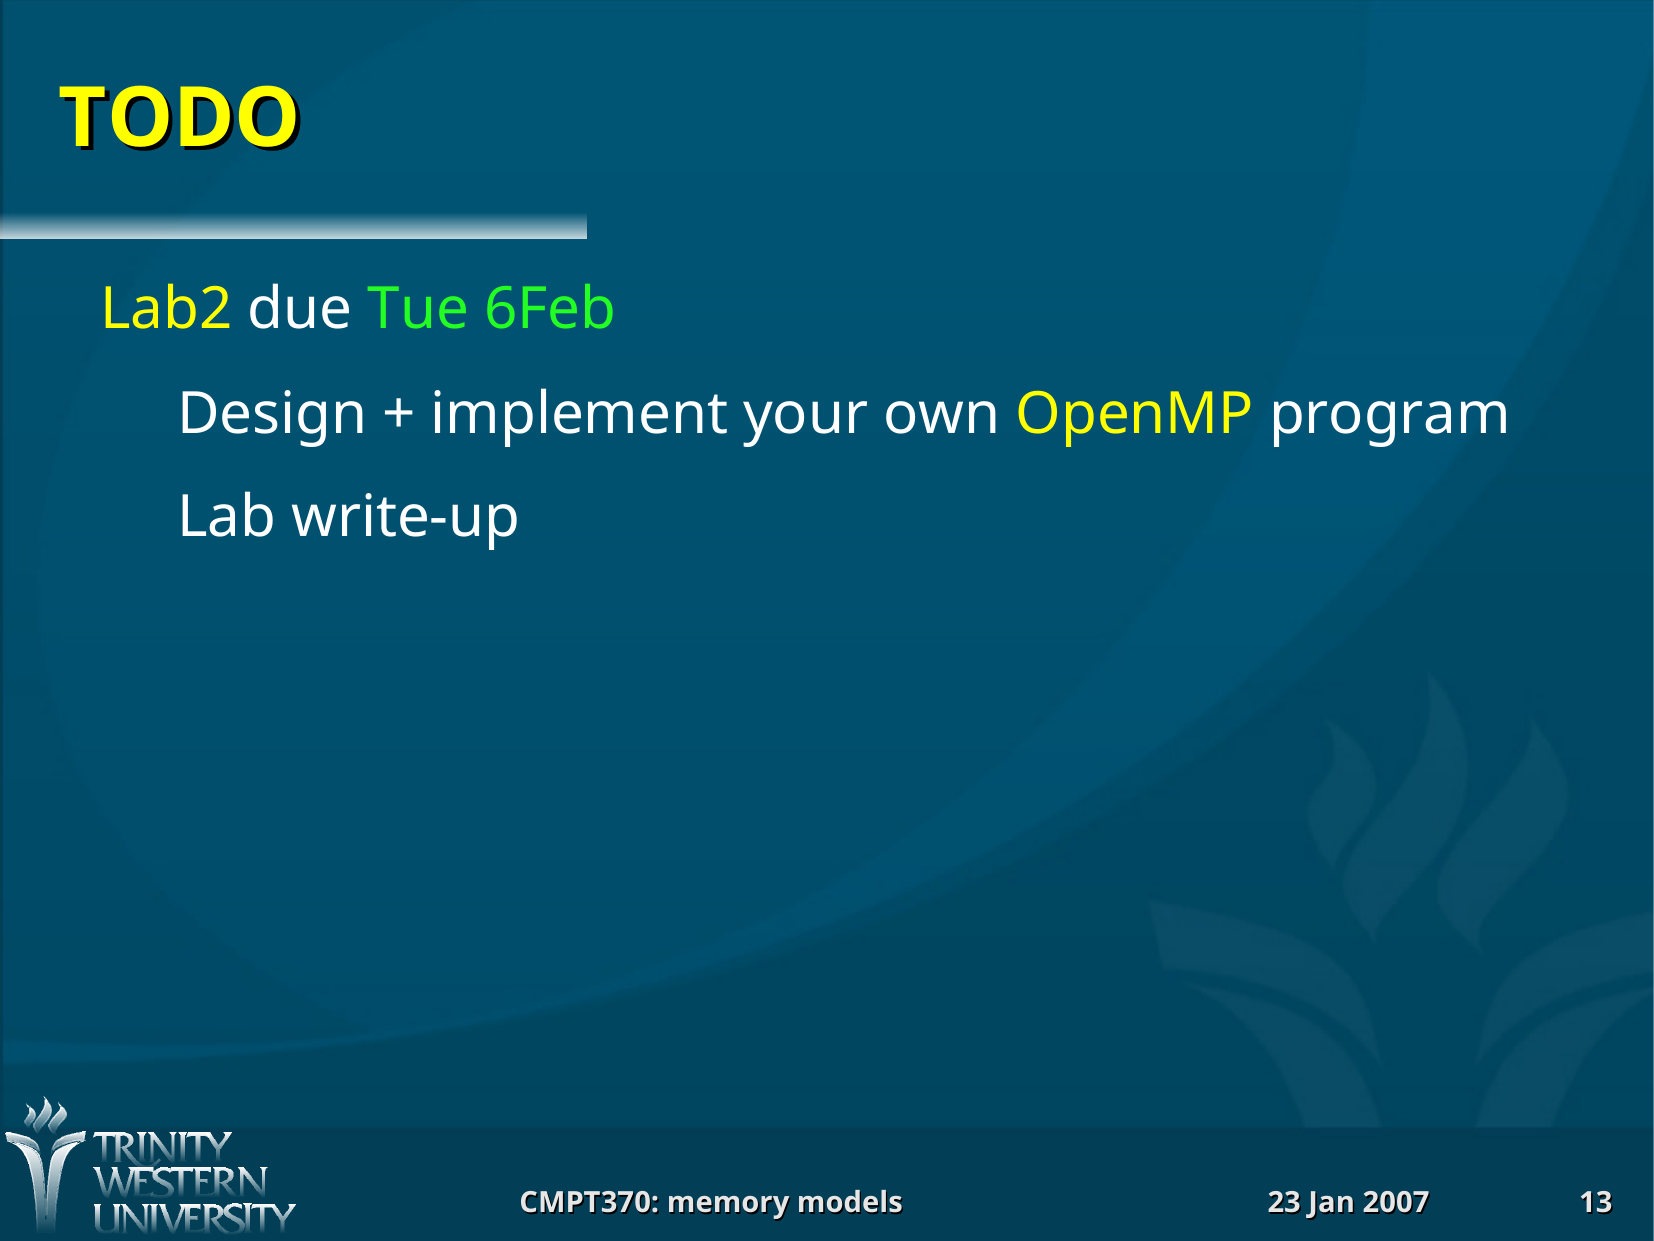

# TODO
Lab2 due Tue 6Feb
Design + implement your own OpenMP program
Lab write-up
CMPT370: memory models
23 Jan 2007
13